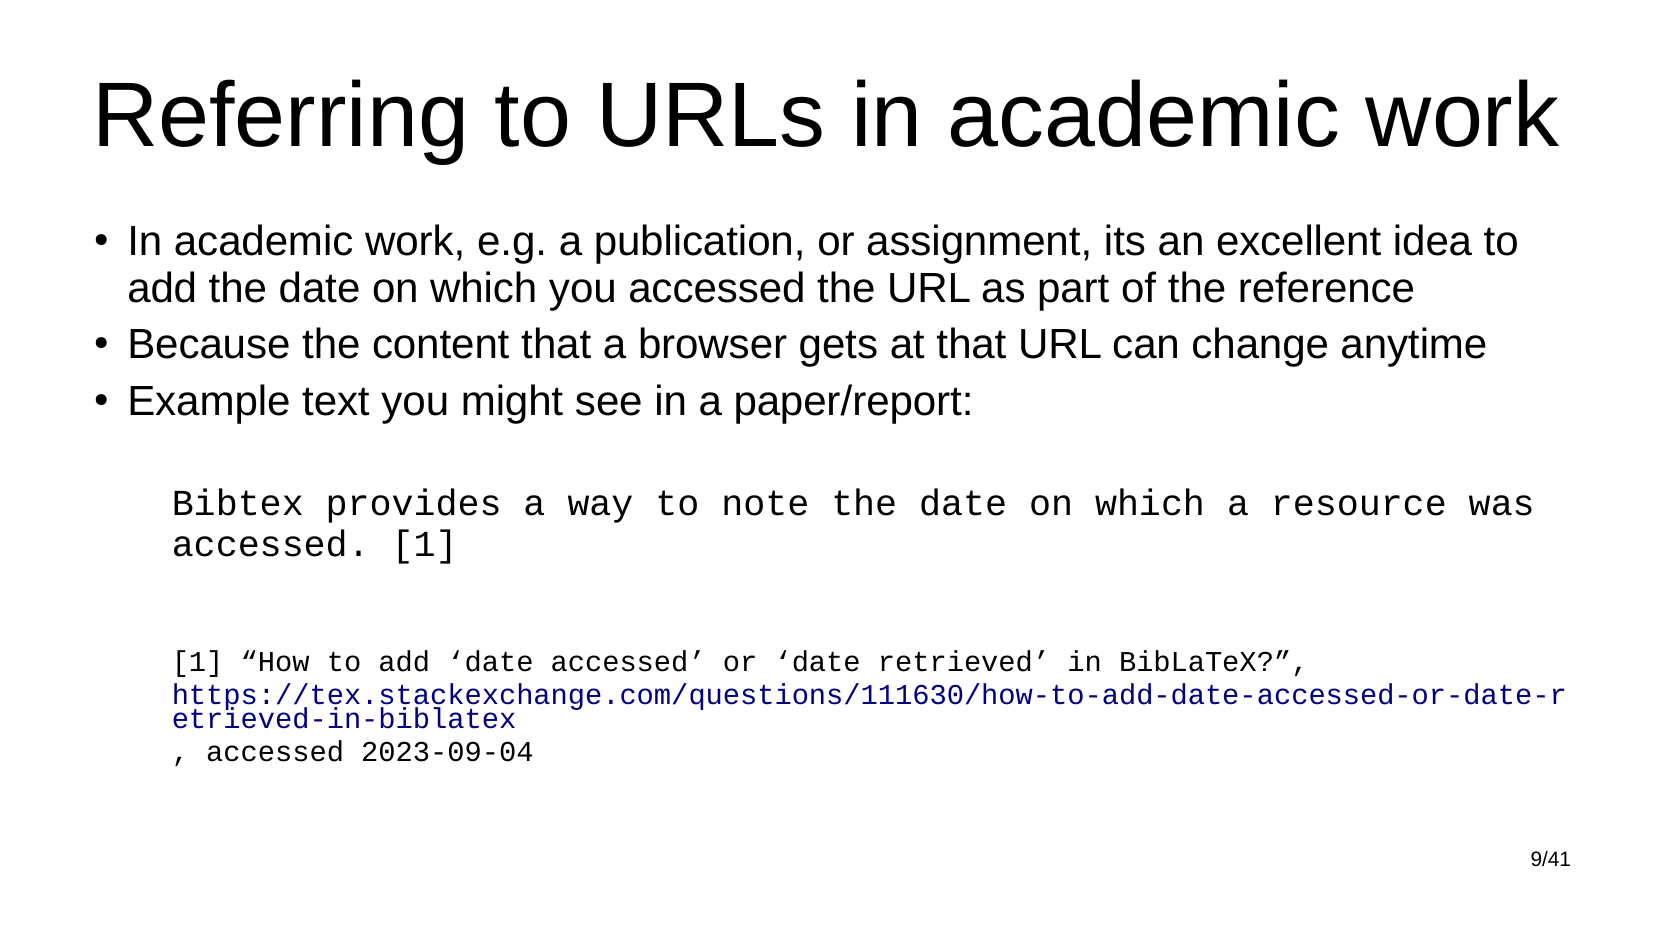

# Referring to URLs in academic work
In academic work, e.g. a publication, or assignment, its an excellent idea to add the date on which you accessed the URL as part of the reference
Because the content that a browser gets at that URL can change anytime
Example text you might see in a paper/report:
Bibtex provides a way to note the date on which a resource was accessed. [1]
[1] “How to add ‘date accessed’ or ‘date retrieved’ in BibLaTeX?”,https://tex.stackexchange.com/questions/111630/how-to-add-date-accessed-or-date-retrieved-in-biblatex, accessed 2023-09-04
9